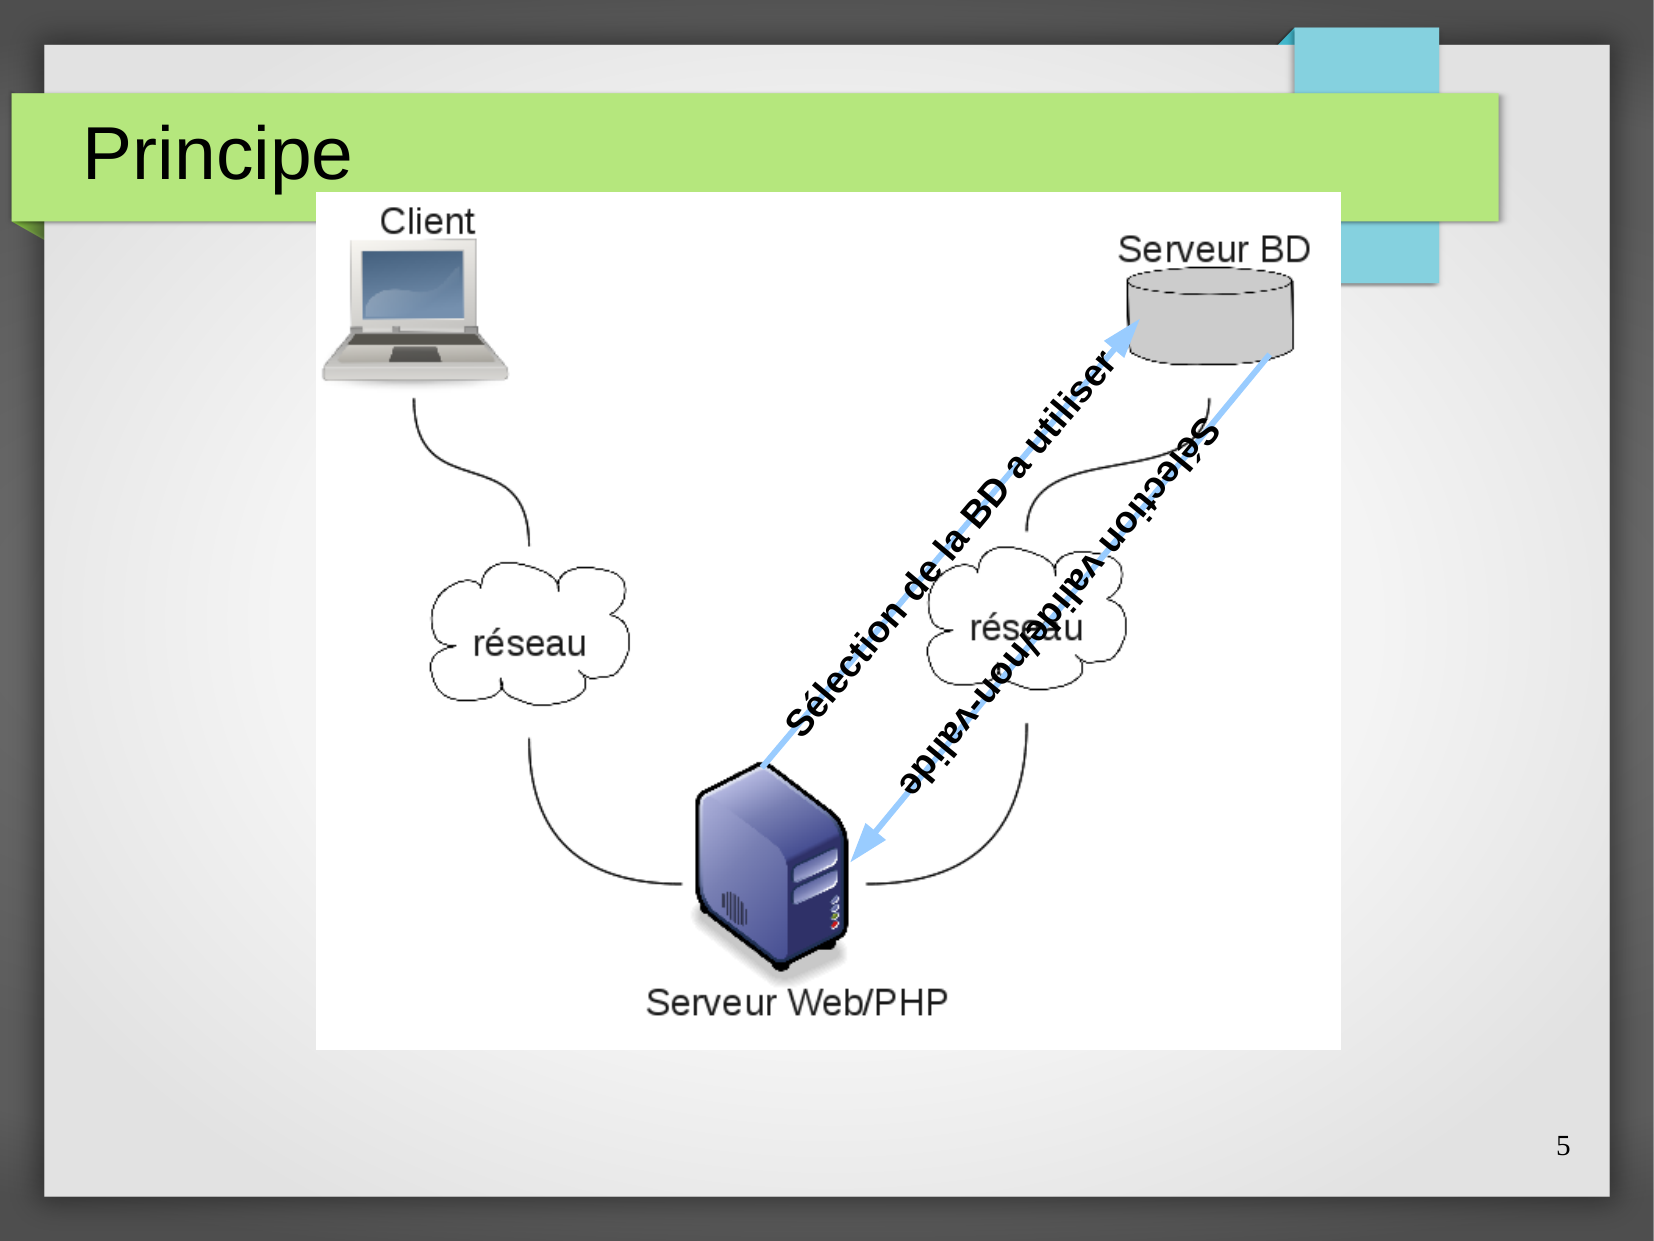

# Principe
Sélection de la BD a utiliser
Sélection valide/non-valide
5